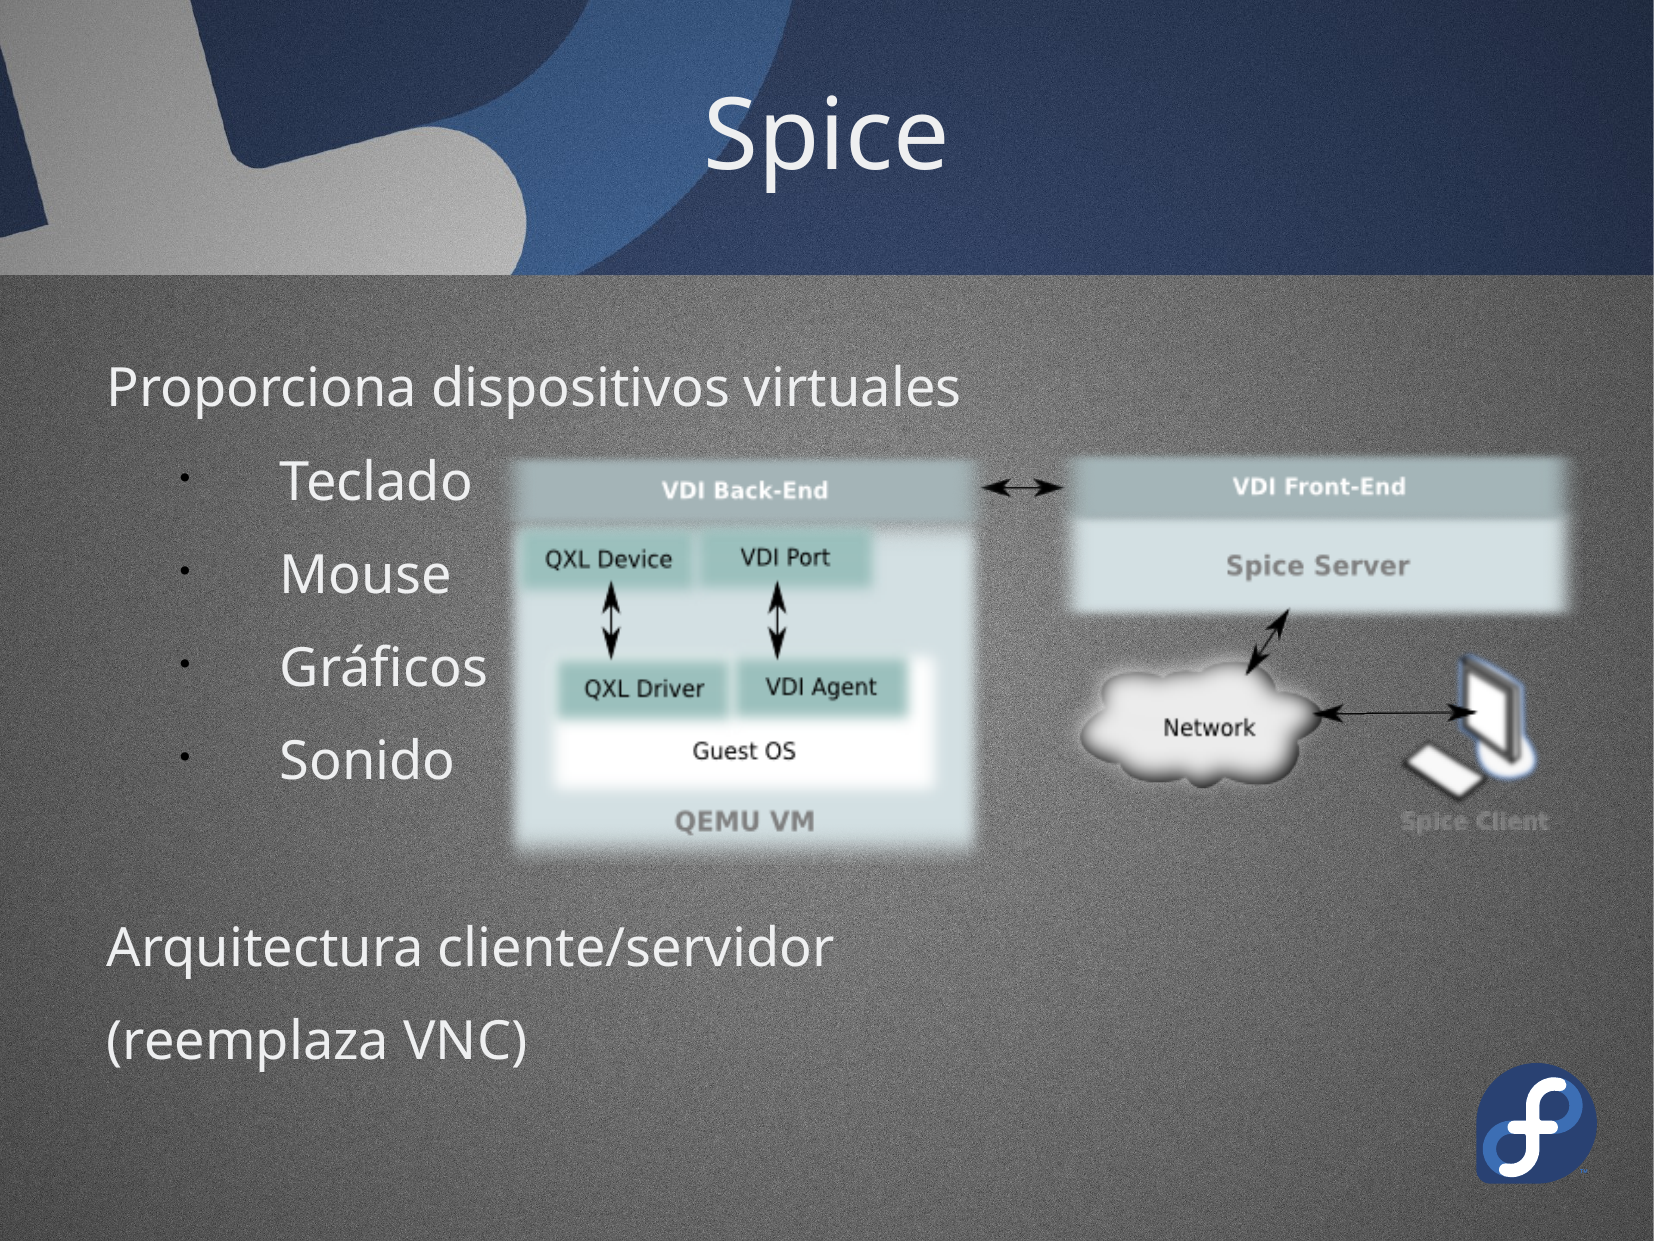

Spice
Proporciona dispositivos virtuales
Teclado
Mouse
Gráficos
Sonido
Arquitectura cliente/servidor
(reemplaza VNC)